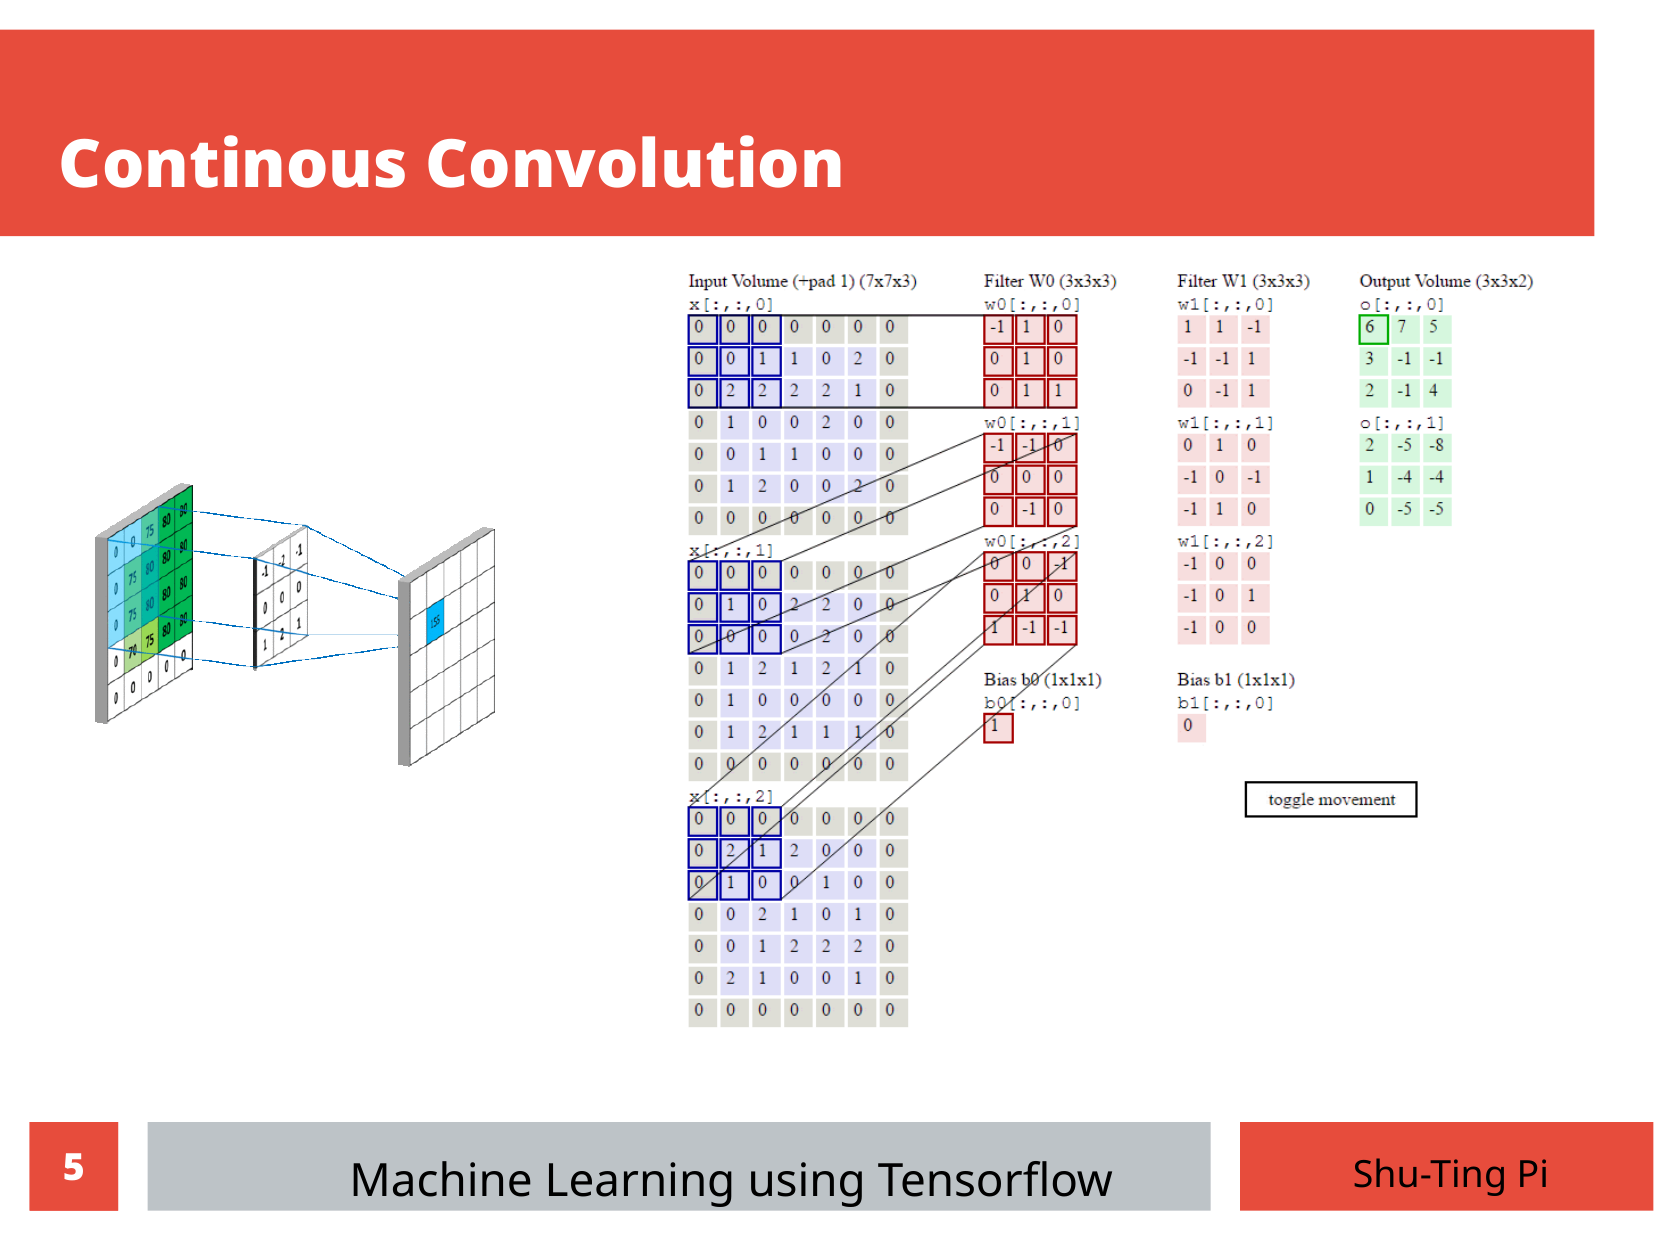

# Continous Convolution
5
Machine Learning using Tensorflow
Shu-Ting Pi